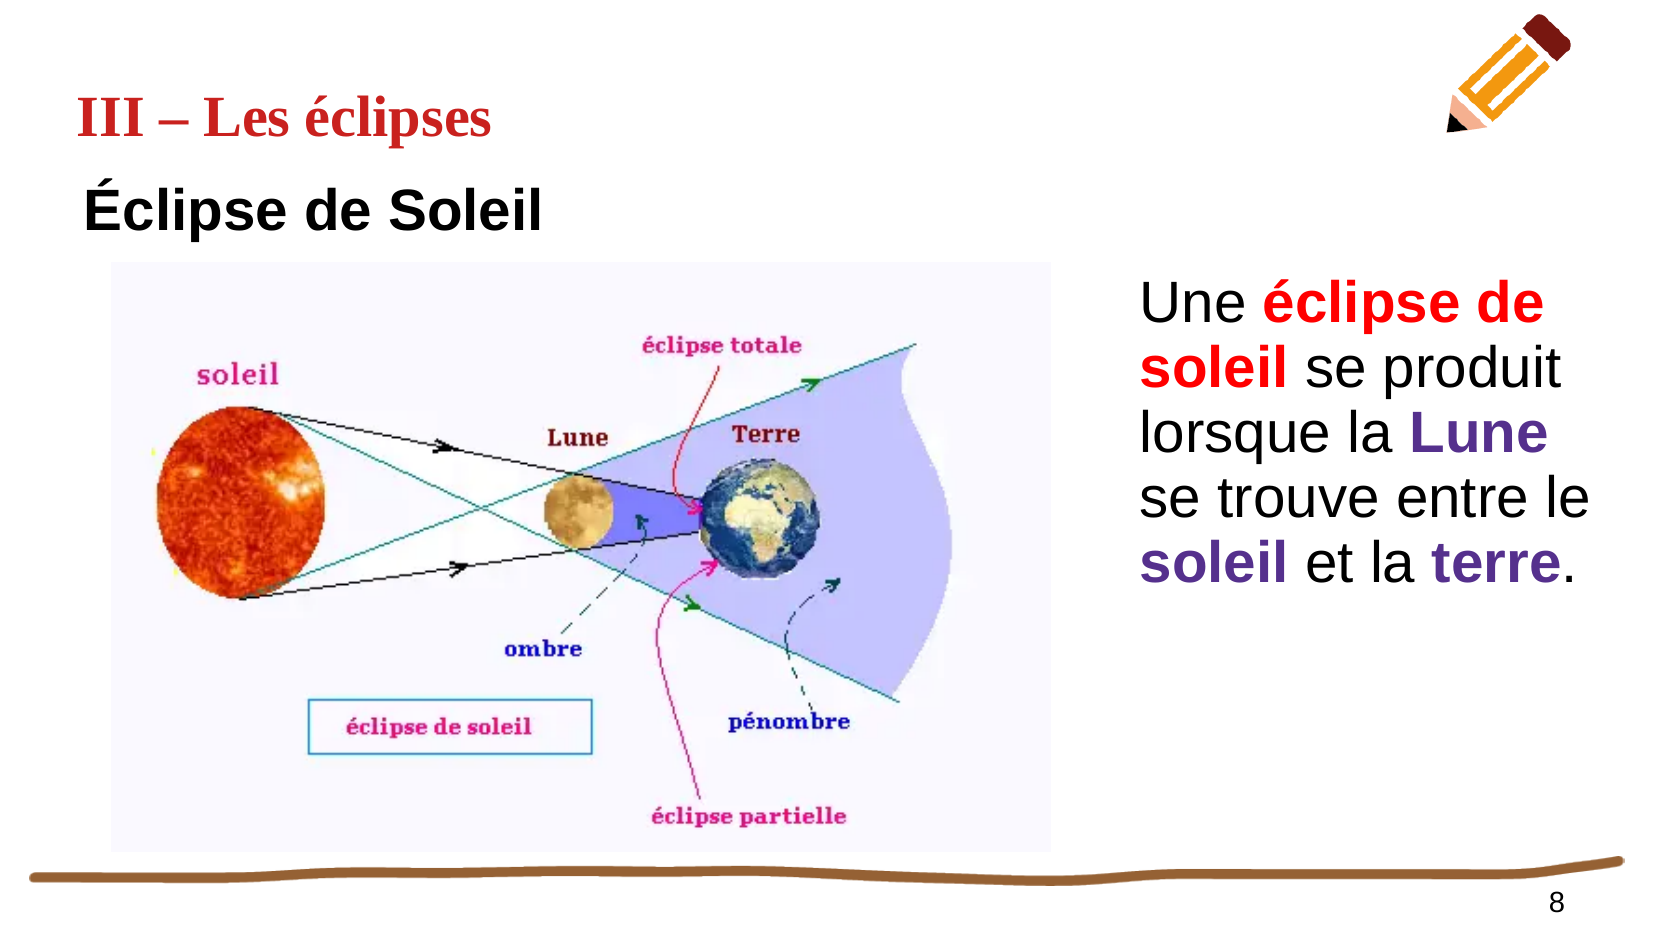

# III – Les éclipses
Éclipse de Soleil
Une éclipse de soleil se produit lorsque la Lune se trouve entre le soleil et la terre.
8